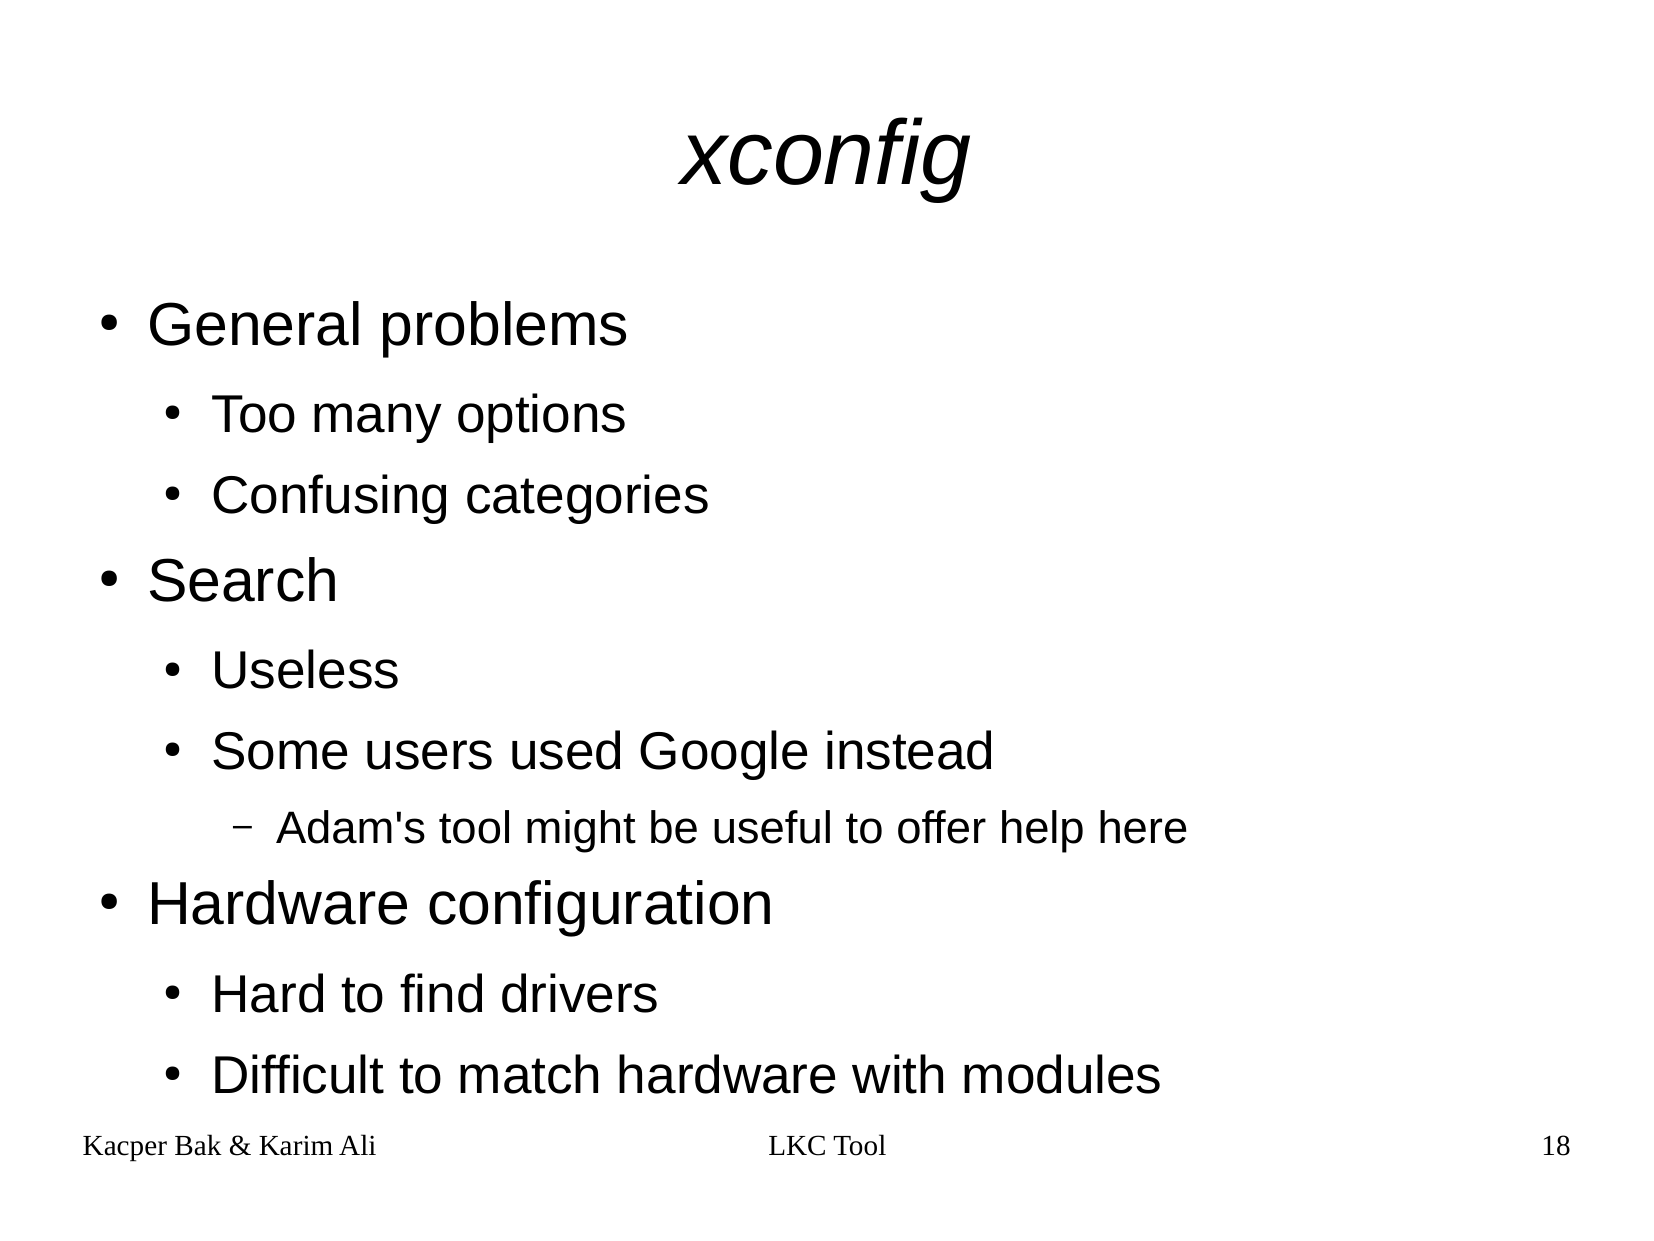

# xconfig
General problems
Too many options
Confusing categories
Search
Useless
Some users used Google instead
Adam's tool might be useful to offer help here
Hardware configuration
Hard to find drivers
Difficult to match hardware with modules
Kacper Bak & Karim Ali
LKC Tool
18